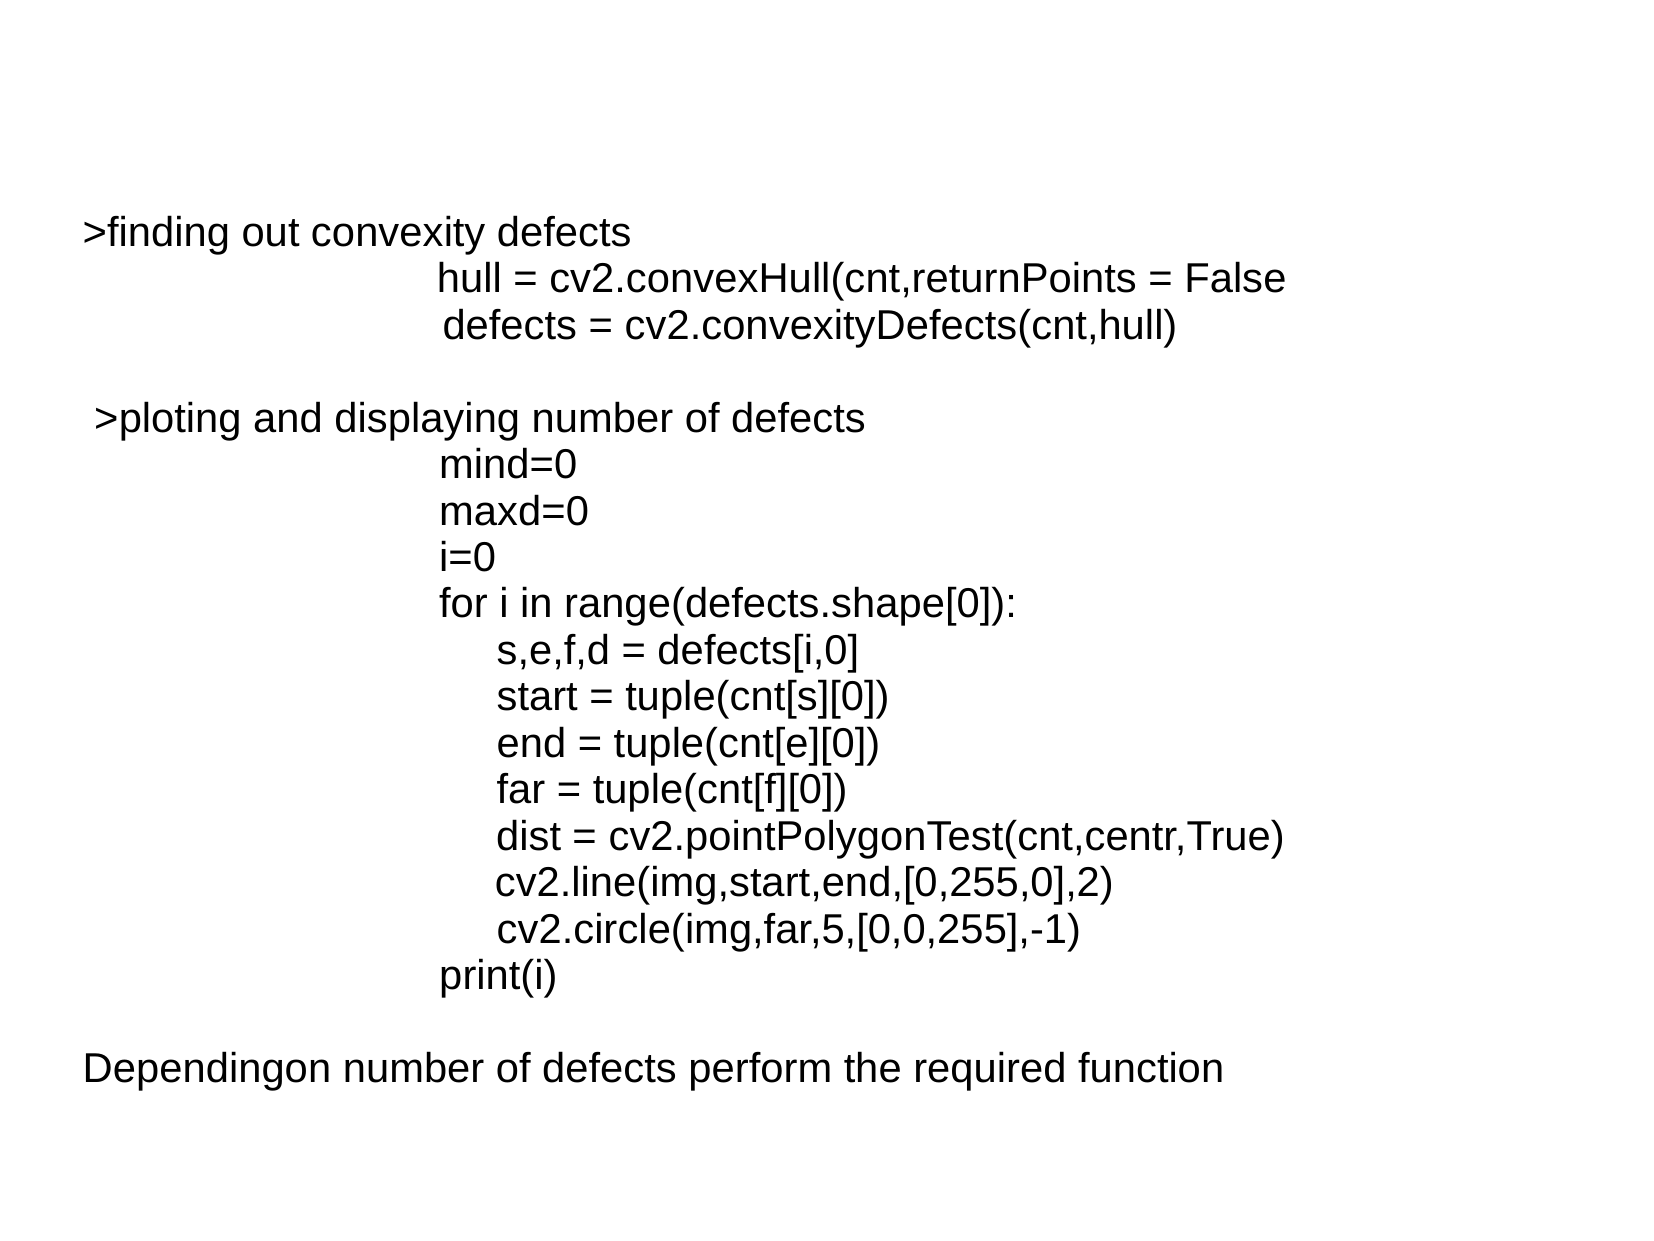

#
>finding out convexity defects
 hull = cv2.convexHull(cnt,returnPoints = False
defects = cv2.convexityDefects(cnt,hull)
 >ploting and displaying number of defects
 mind=0
               maxd=0
 i=0
               for i in range(defects.shape[0]):
                    s,e,f,d = defects[i,0]
                    start = tuple(cnt[s][0])
 end = tuple(cnt[e][0])
                    far = tuple(cnt[f][0])
              dist = cv2.pointPolygonTest(cnt,centr,True)
                cv2.line(img,start,end,[0,255,0],2)
 cv2.circle(img,far,5,[0,0,255],-1)
  print(i)
Dependingon number of defects perform the required function